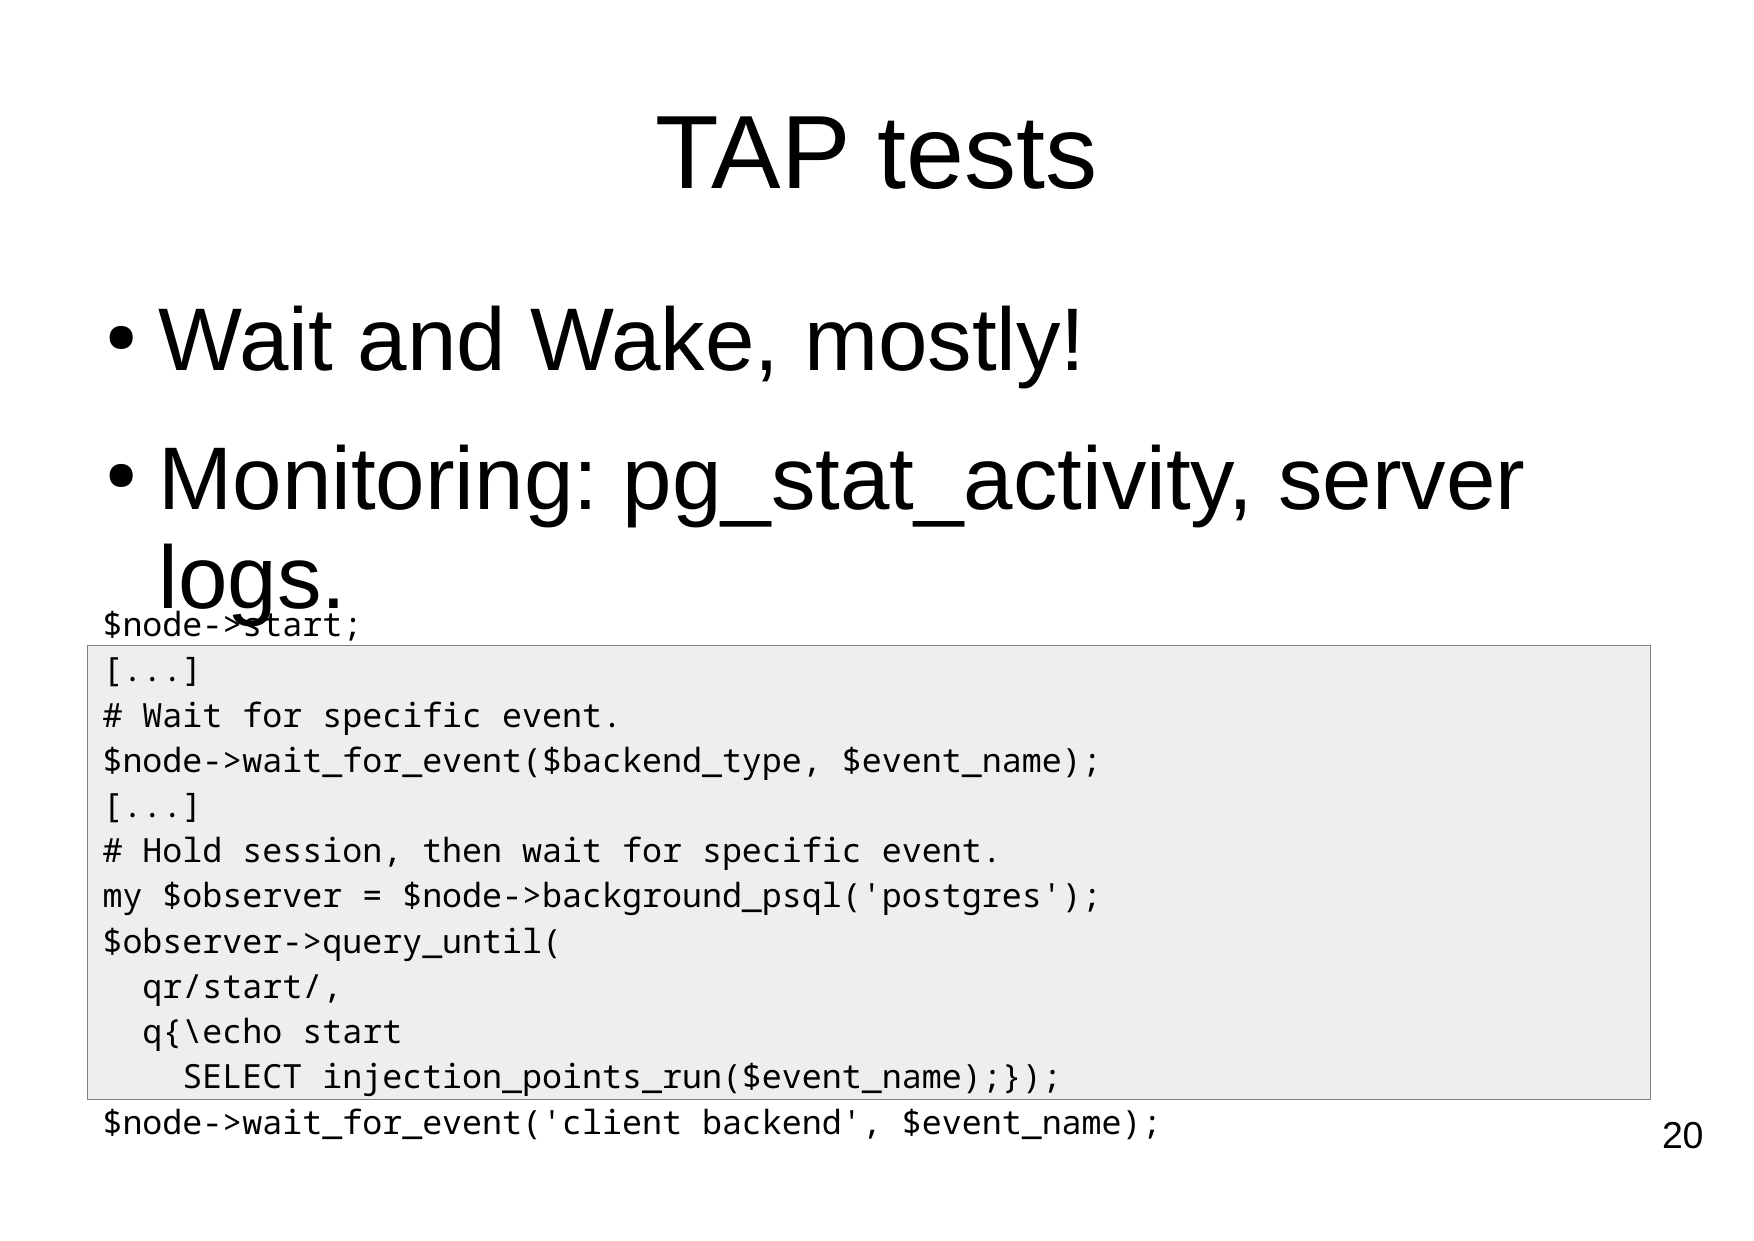

# TAP tests
Wait and Wake, mostly!
Monitoring: pg_stat_activity, server logs.
$node->start;
[...]
# Wait for specific event.
$node->wait_for_event($backend_type, $event_name);
[...]
# Hold session, then wait for specific event.
my $observer = $node->background_psql('postgres');
$observer->query_until(
 qr/start/,
 q{\echo start
 SELECT injection_points_run($event_name);});
$node->wait_for_event('client backend', $event_name);